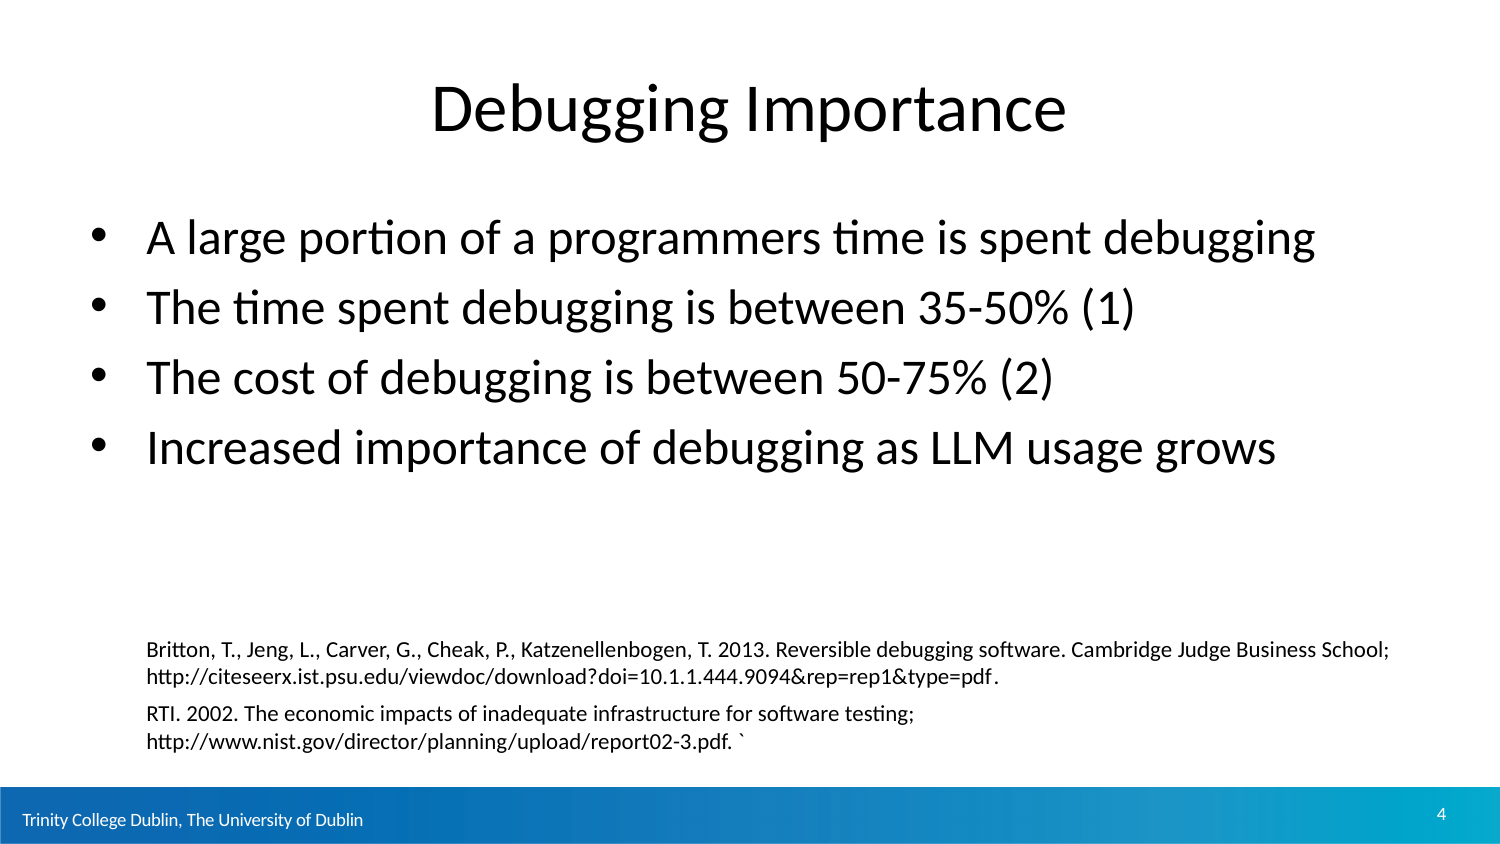

Debugging Importance
# A large portion of a programmers time is spent debugging
The time spent debugging is between 35-50% (1)
The cost of debugging is between 50-75% (2)
Increased importance of debugging as LLM usage grows
Britton, T., Jeng, L., Carver, G., Cheak, P., Katzenellenbogen, T. 2013. Reversible debugging software. Cambridge Judge Business School; http://citeseerx.ist.psu.edu/viewdoc/download?doi=10.1.1.444.9094&rep=rep1&type=pdf.
RTI. 2002. The economic impacts of inadequate infrastructure for software testing; http://www.nist.gov/director/planning/upload/report02-3.pdf. `
4